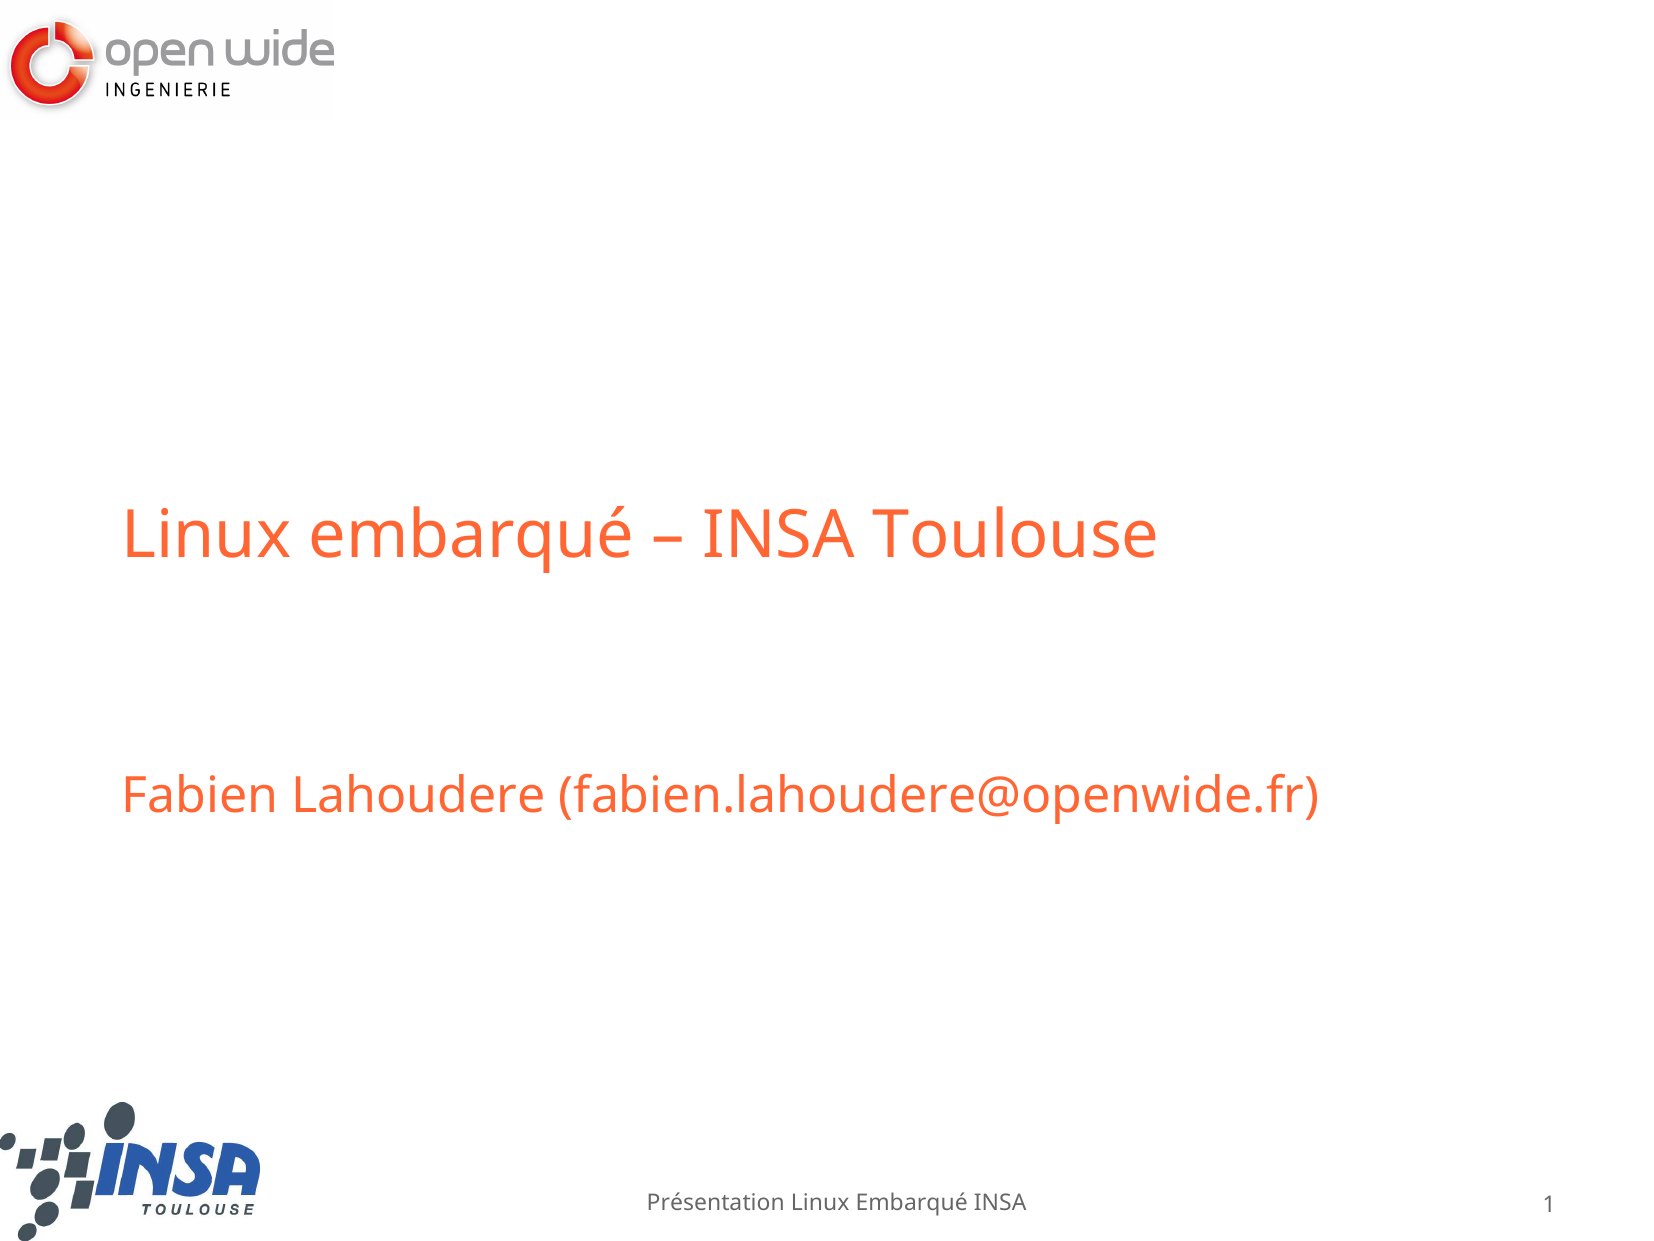

Linux embarqué – INSA Toulouse
Fabien Lahoudere (fabien.lahoudere@openwide.fr)